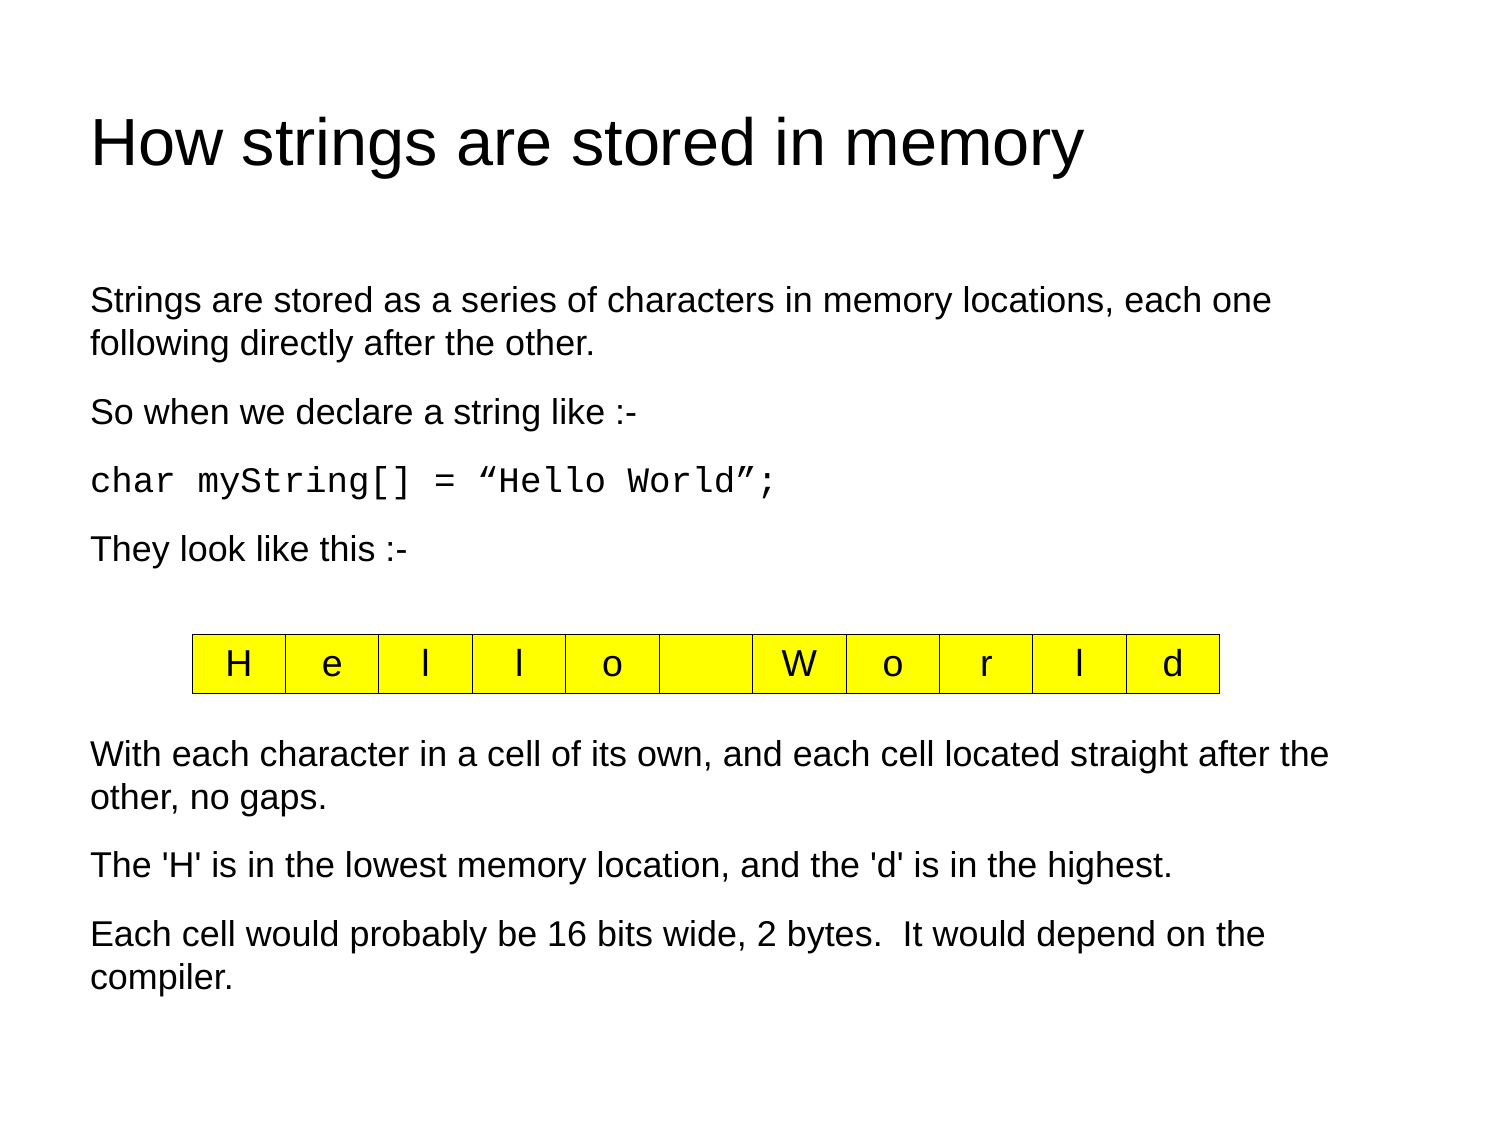

# How strings are stored in memory
Strings are stored as a series of characters in memory locations, each one following directly after the other.
So when we declare a string like :-
char myString[] = “Hello World”;
They look like this :-
With each character in a cell of its own, and each cell located straight after the other, no gaps.
The 'H' is in the lowest memory location, and the 'd' is in the highest.
Each cell would probably be 16 bits wide, 2 bytes. It would depend on the compiler.
| H | e | l | l | o | | W | o | r | l | d |
| --- | --- | --- | --- | --- | --- | --- | --- | --- | --- | --- |